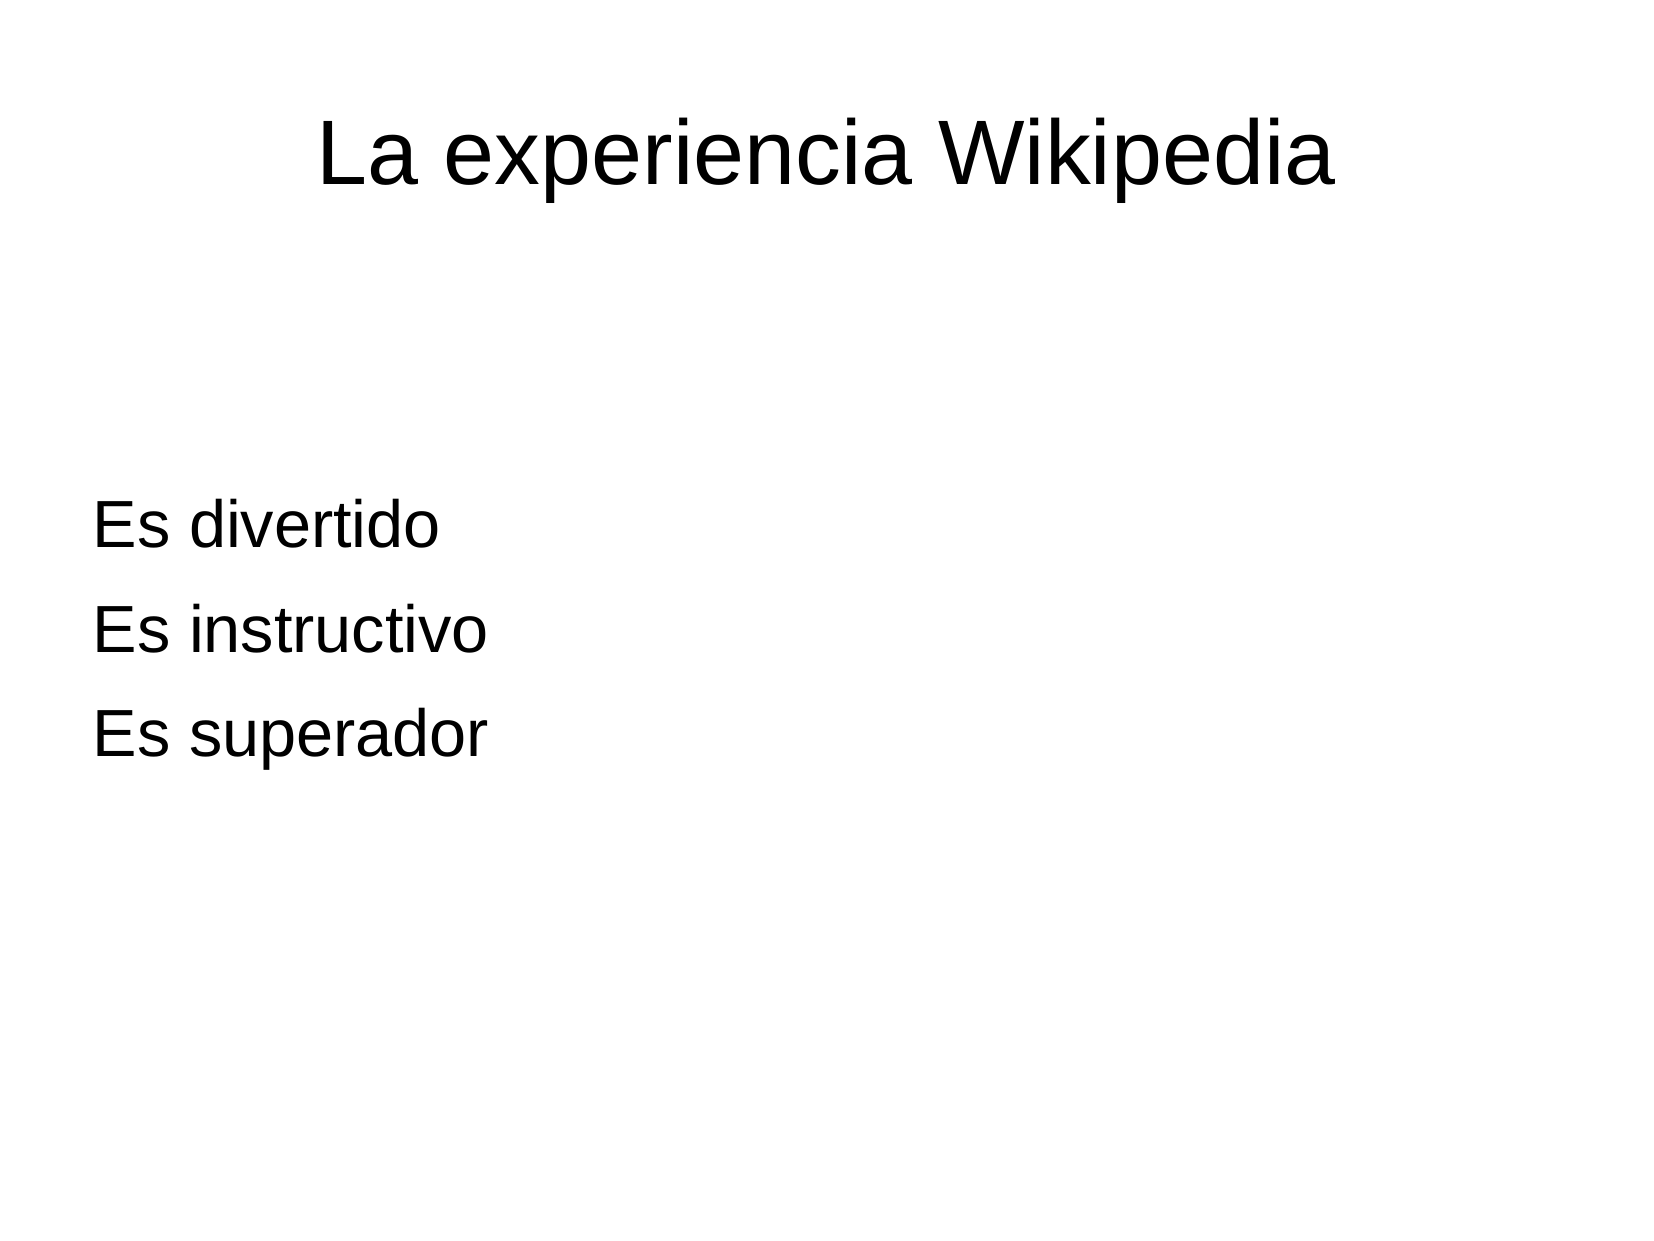

# La experiencia Wikipedia
Es divertido
Es instructivo
Es superador